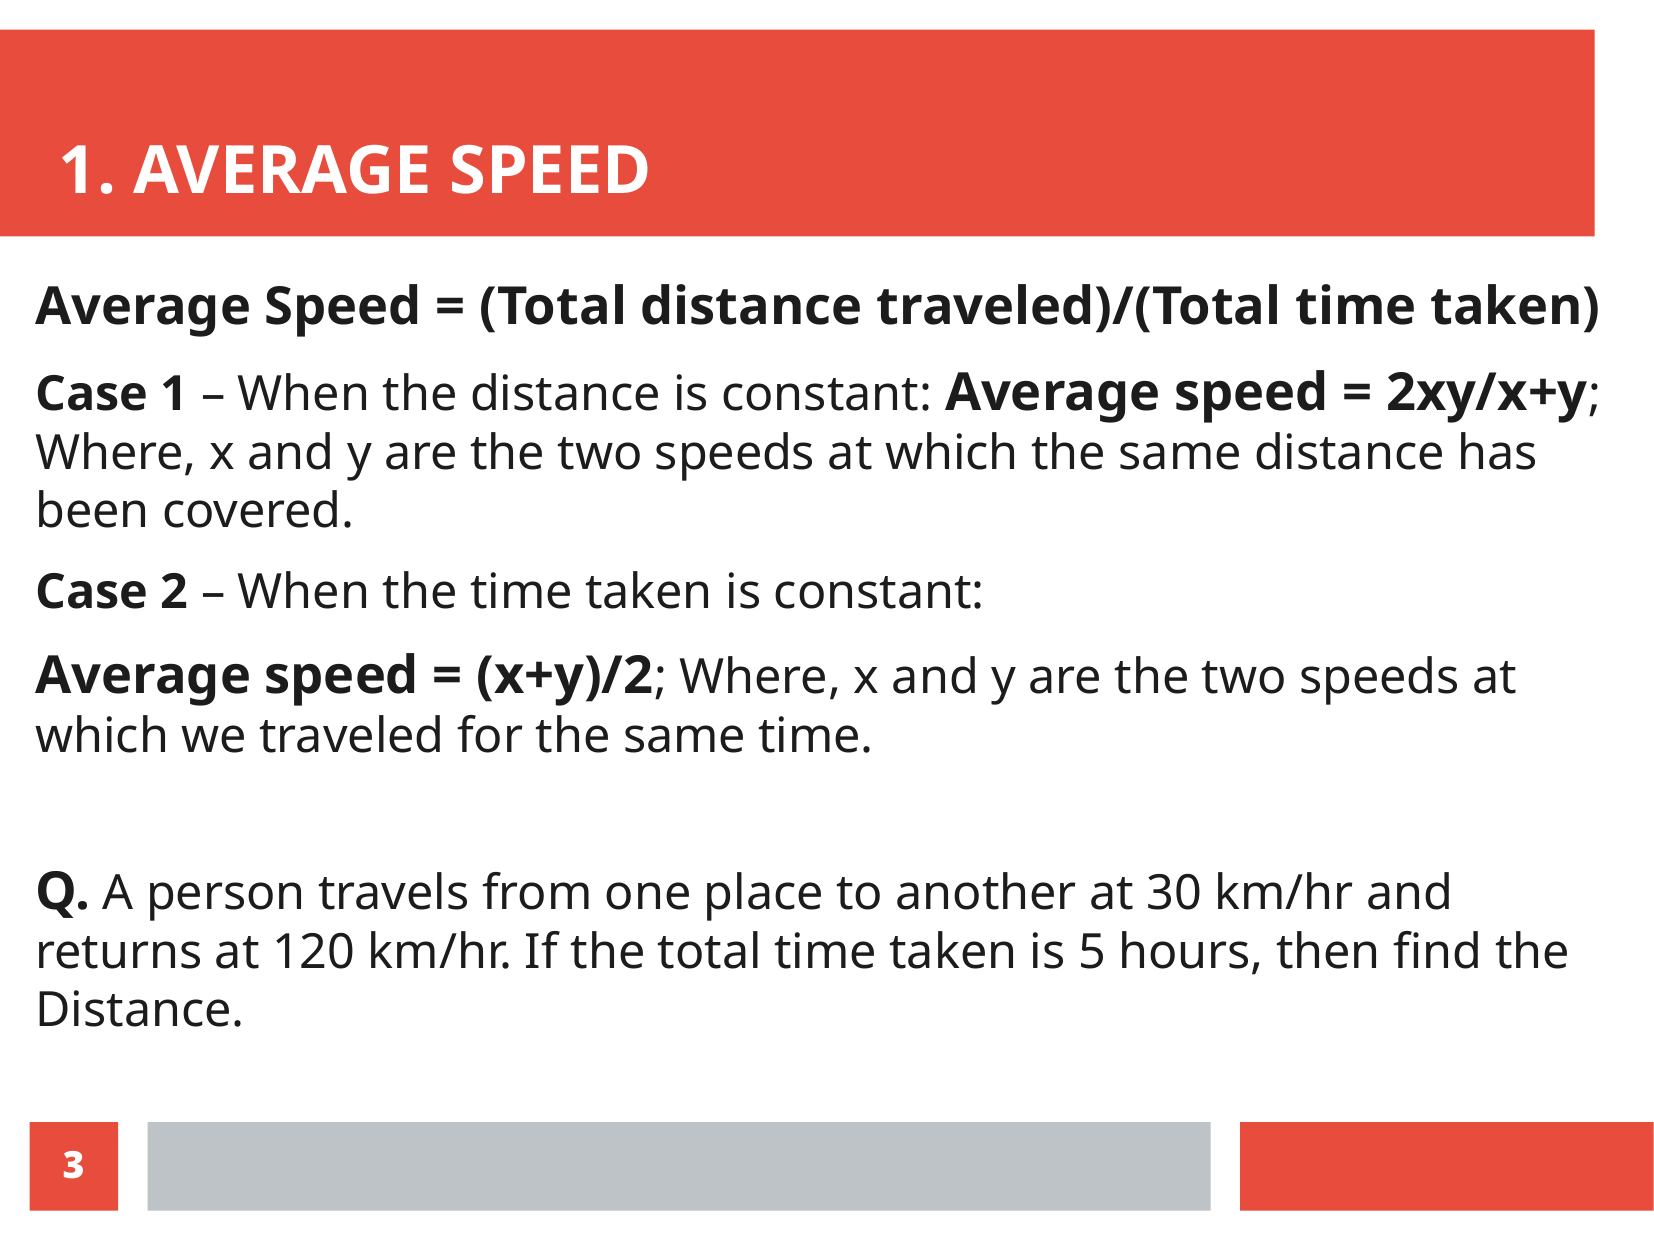

# 1. AVERAGE SPEED
Average Speed = (Total distance traveled)/(Total time taken)
Case 1 – When the distance is constant: Average speed = 2xy/x+y; Where, x and y are the two speeds at which the same distance has been covered.
Case 2 – When the time taken is constant:
Average speed = (x+y)/2; Where, x and y are the two speeds at which we traveled for the same time.
Q. A person travels from one place to another at 30 km/hr and returns at 120 km/hr. If the total time taken is 5 hours, then find the Distance.
2